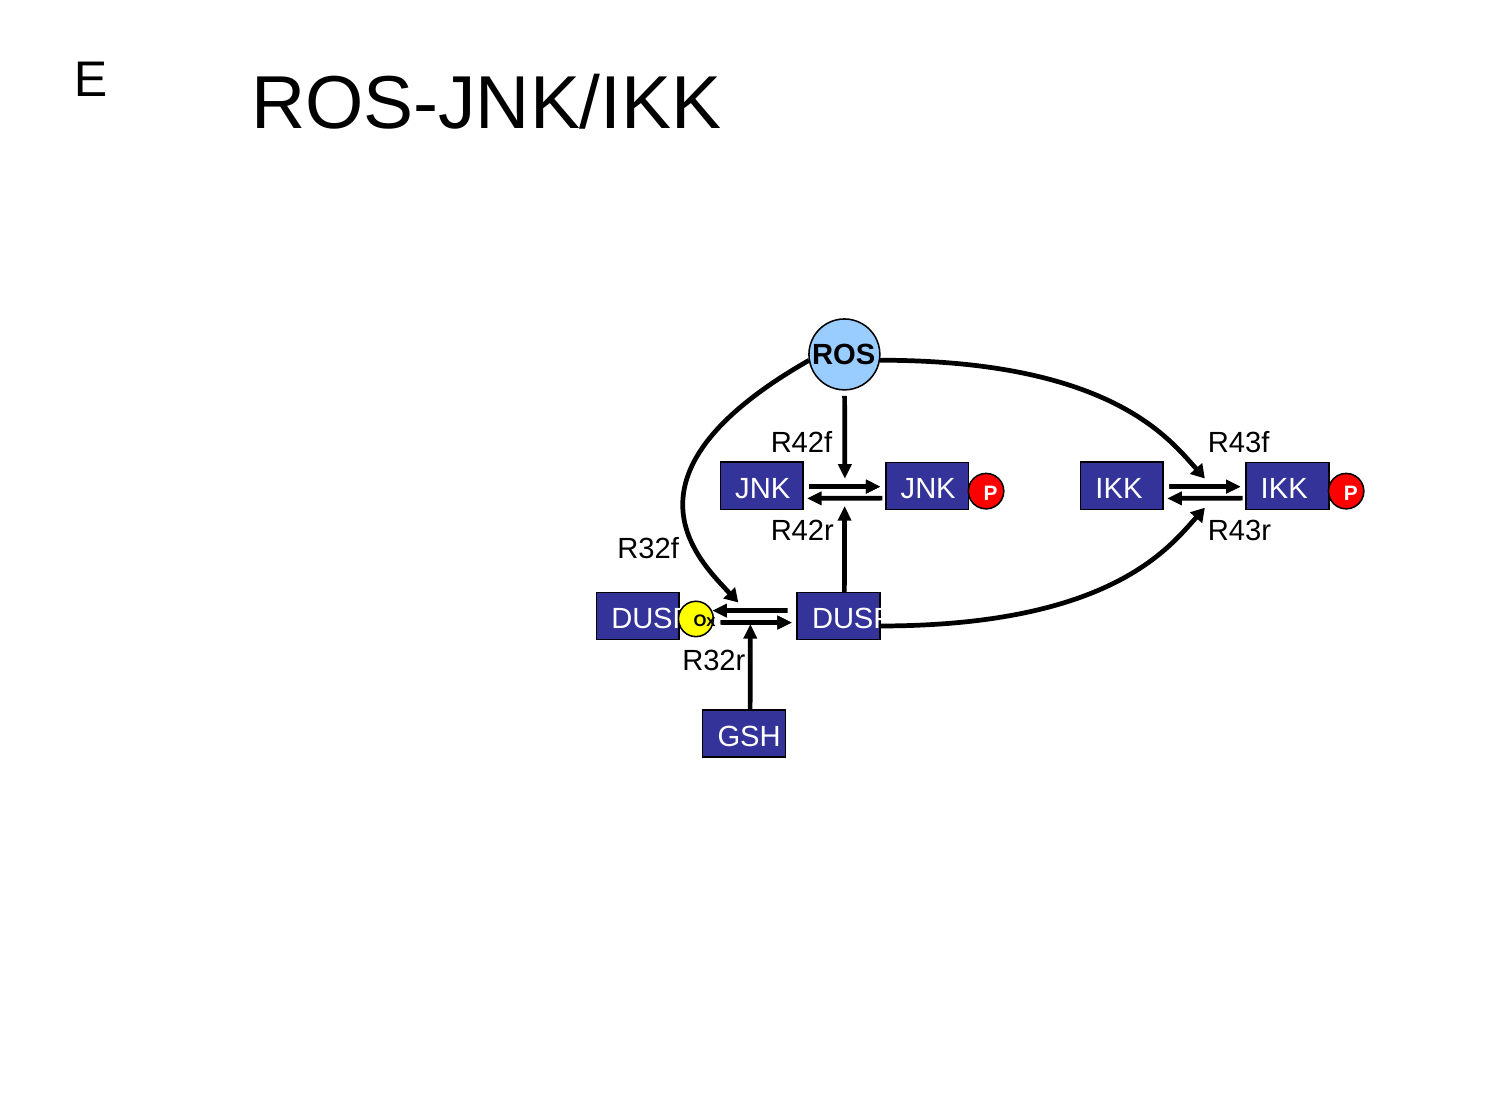

E
ROS-JNK/IKK
ROS
R42f
R43f
JNK
IKK
JNK
IKK
P
P
R42r
R43r
R32f
DUSP
DUSP
Ox
R32r
GSH